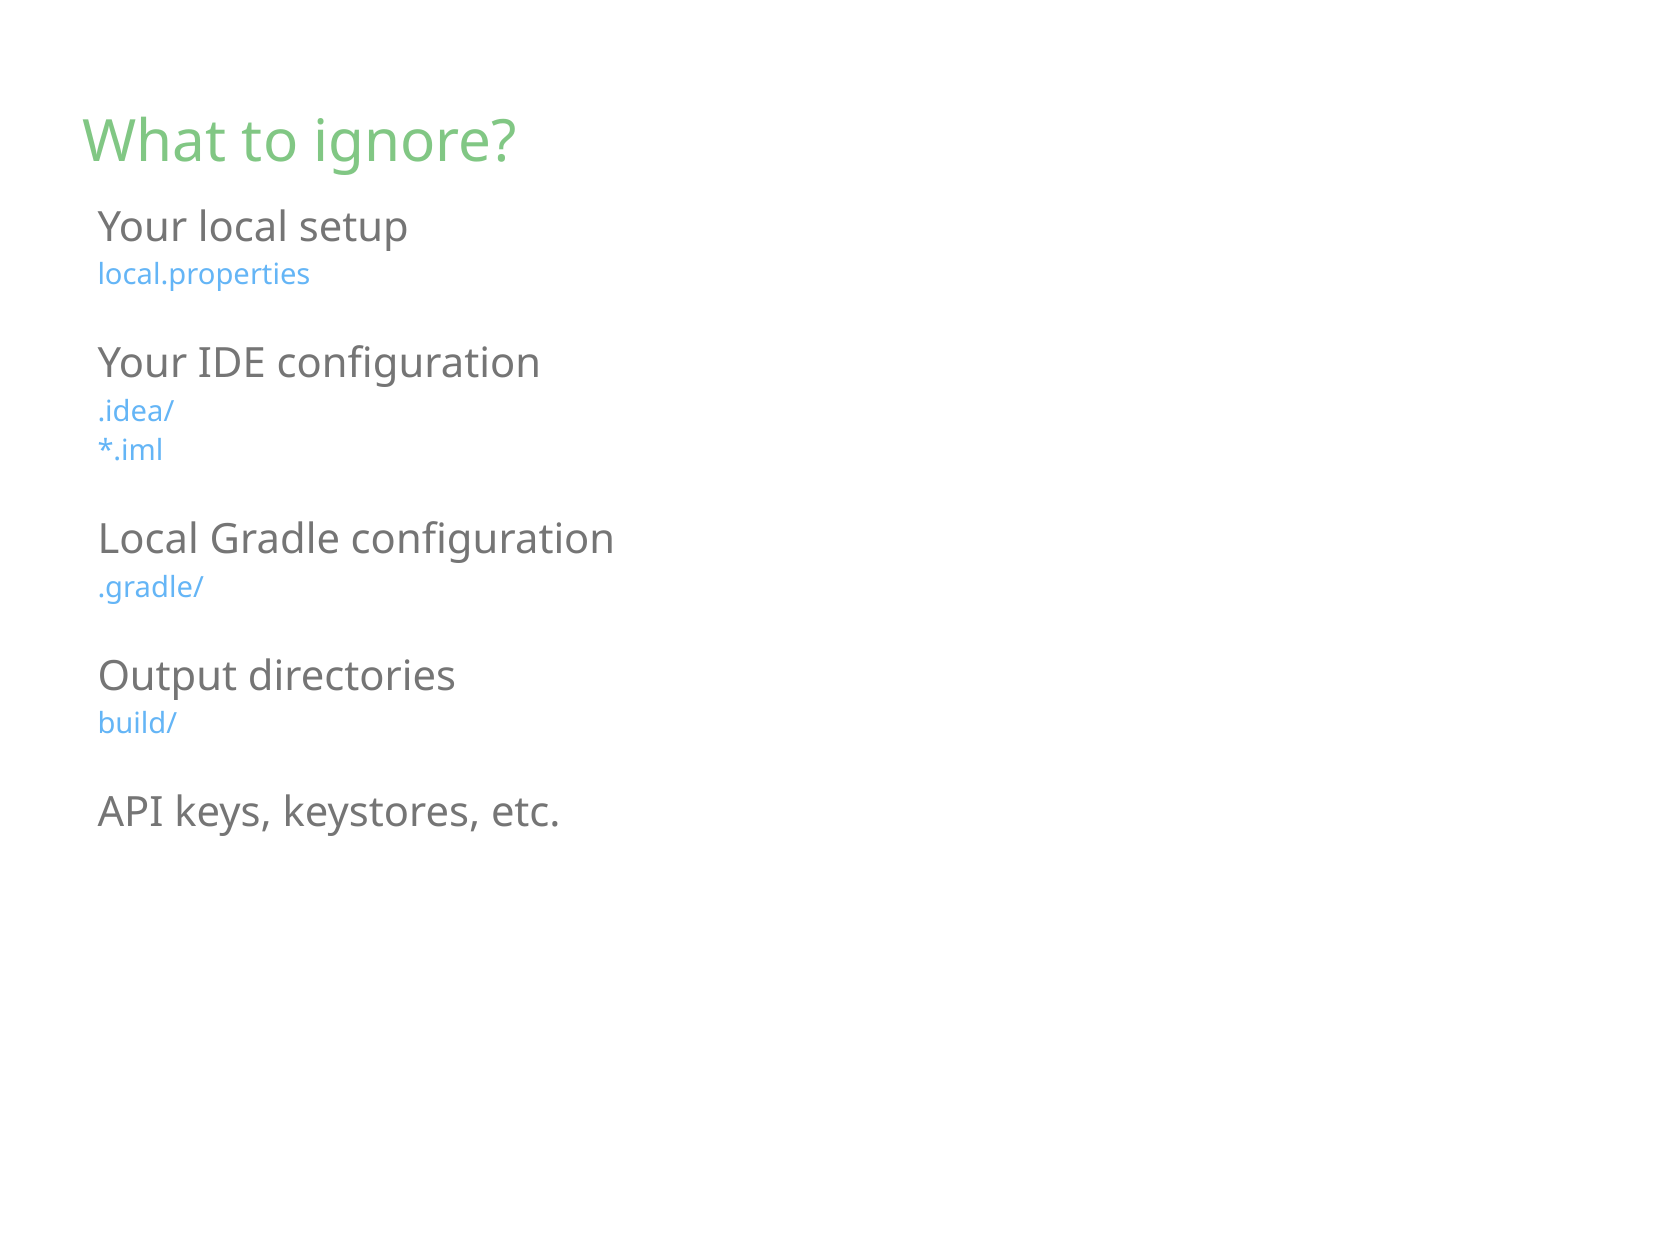

# What to ignore?
Your local setup
local.properties
Your IDE configuration
.idea/
*.iml
Local Gradle configuration
.gradle/
Output directories
build/
API keys, keystores, etc.